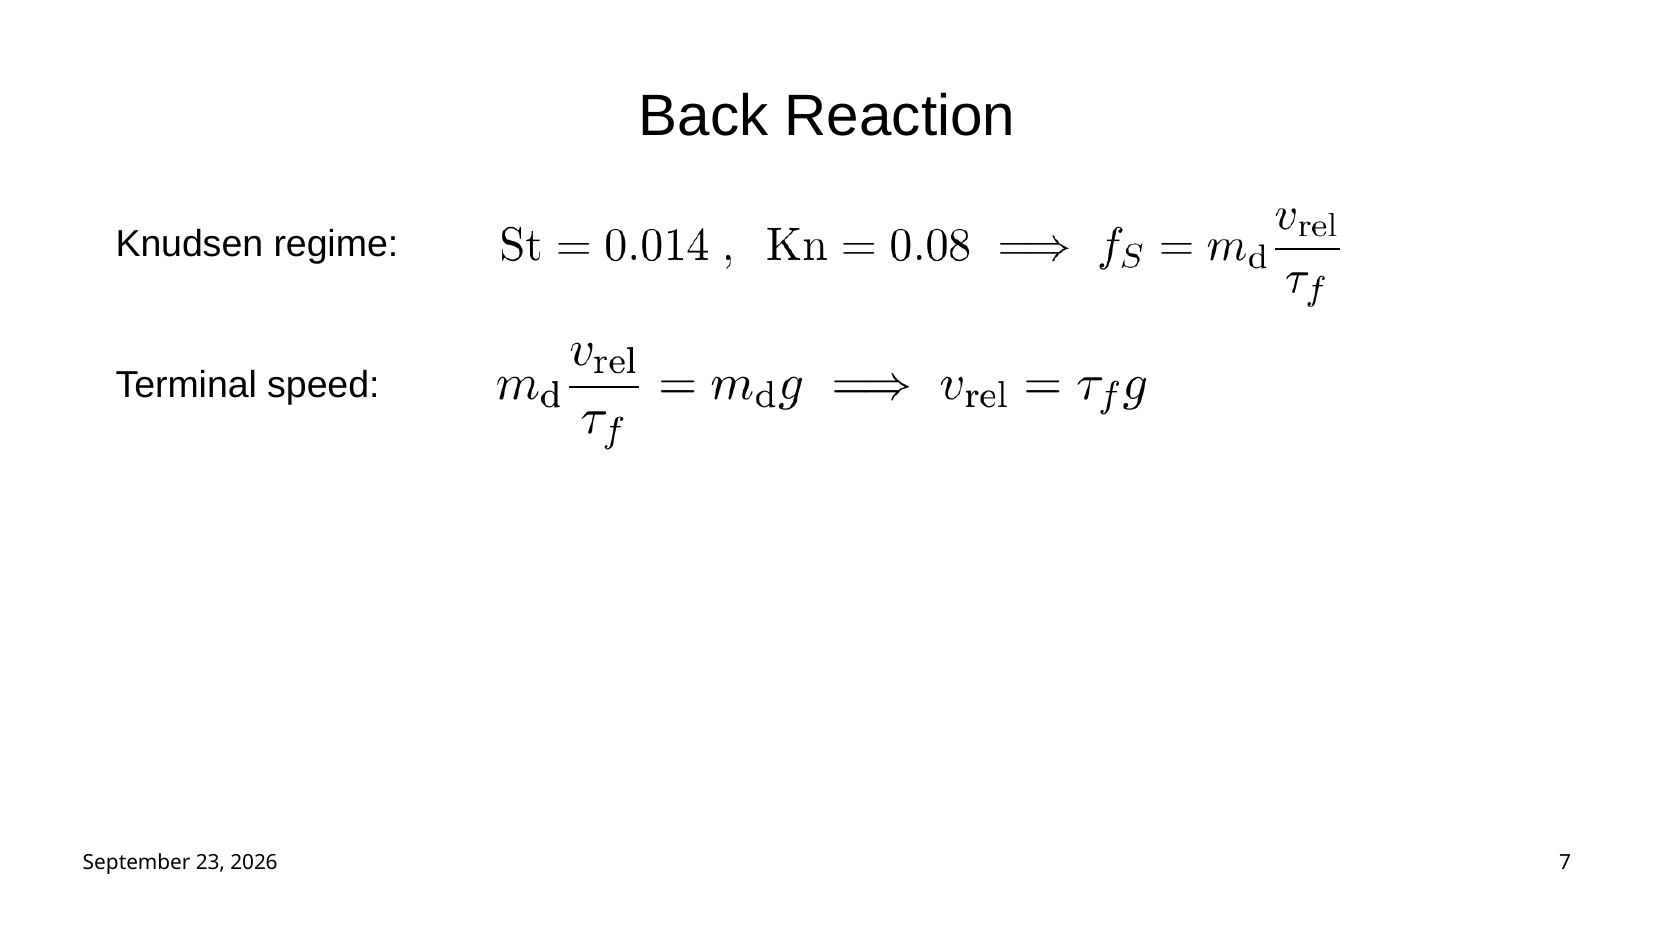

# Back Reaction
Knudsen regime:
Terminal speed:
22 May 2018
7